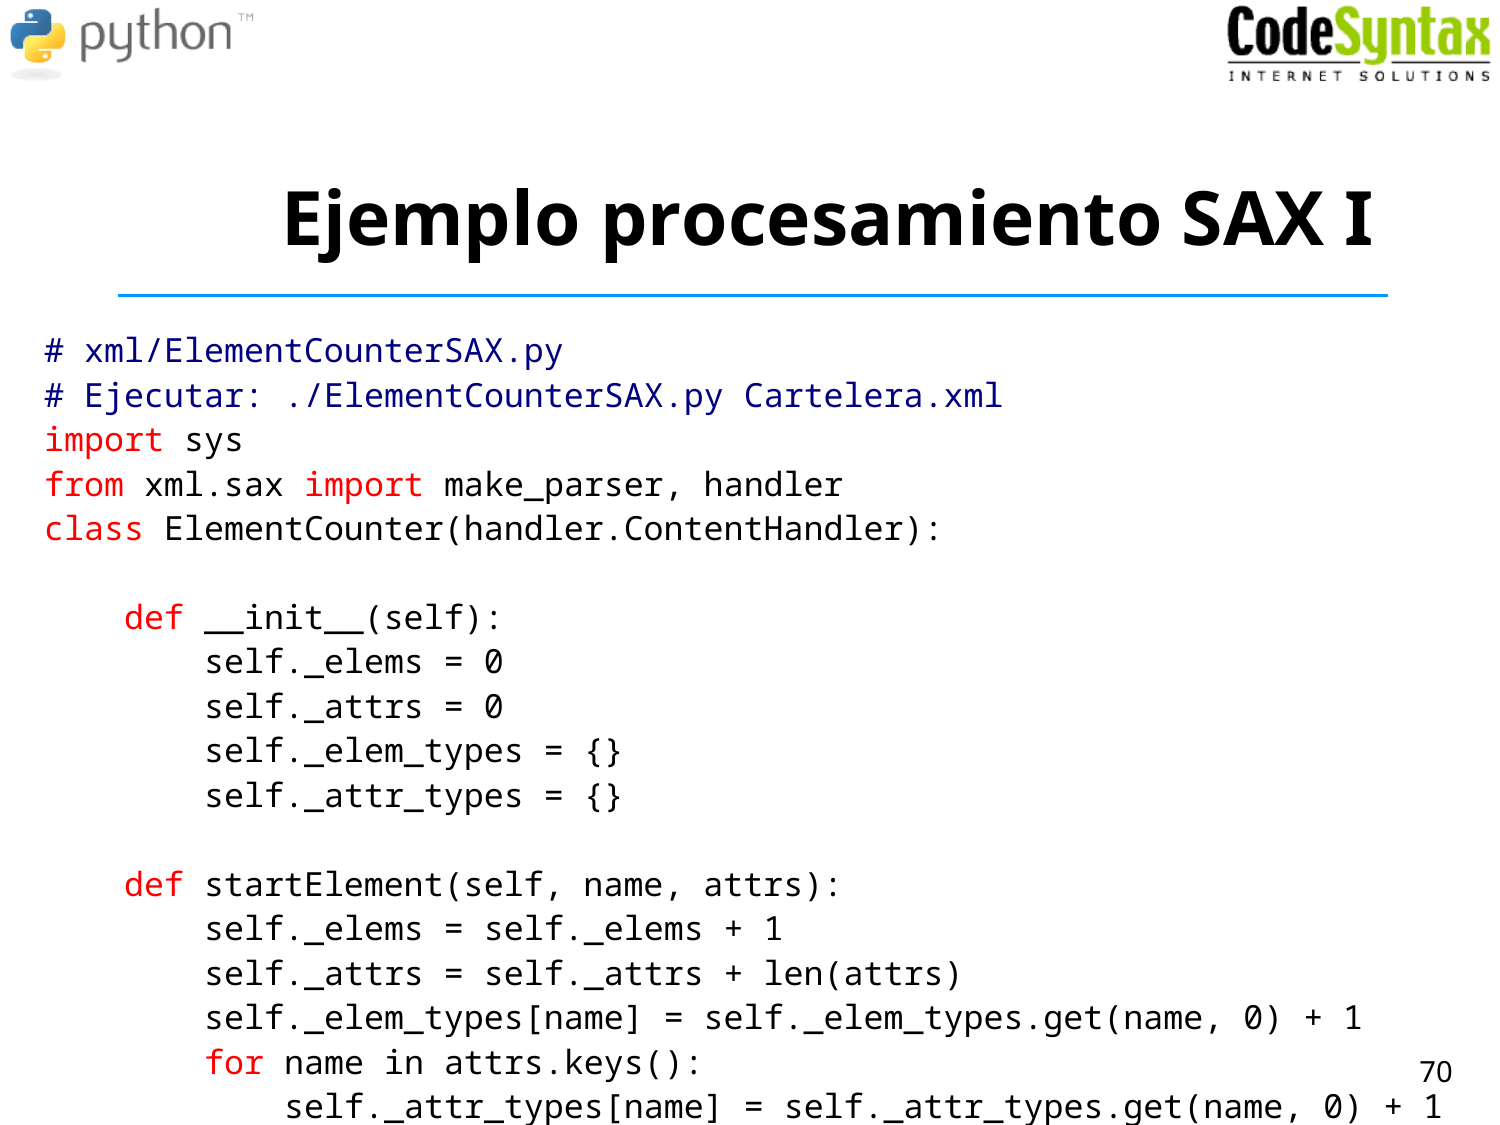

# Ejemplo procesamiento SAX I
# xml/ElementCounterSAX.py
# Ejecutar: ./ElementCounterSAX.py Cartelera.xml
import sys
from xml.sax import make_parser, handler
class ElementCounter(handler.ContentHandler):
 def __init__(self):
 self._elems = 0
 self._attrs = 0
 self._elem_types = {}
 self._attr_types = {}
 def startElement(self, name, attrs):
 self._elems = self._elems + 1
 self._attrs = self._attrs + len(attrs)
 self._elem_types[name] = self._elem_types.get(name, 0) + 1
 for name in attrs.keys():
 self._attr_types[name] = self._attr_types.get(name, 0) + 1
70